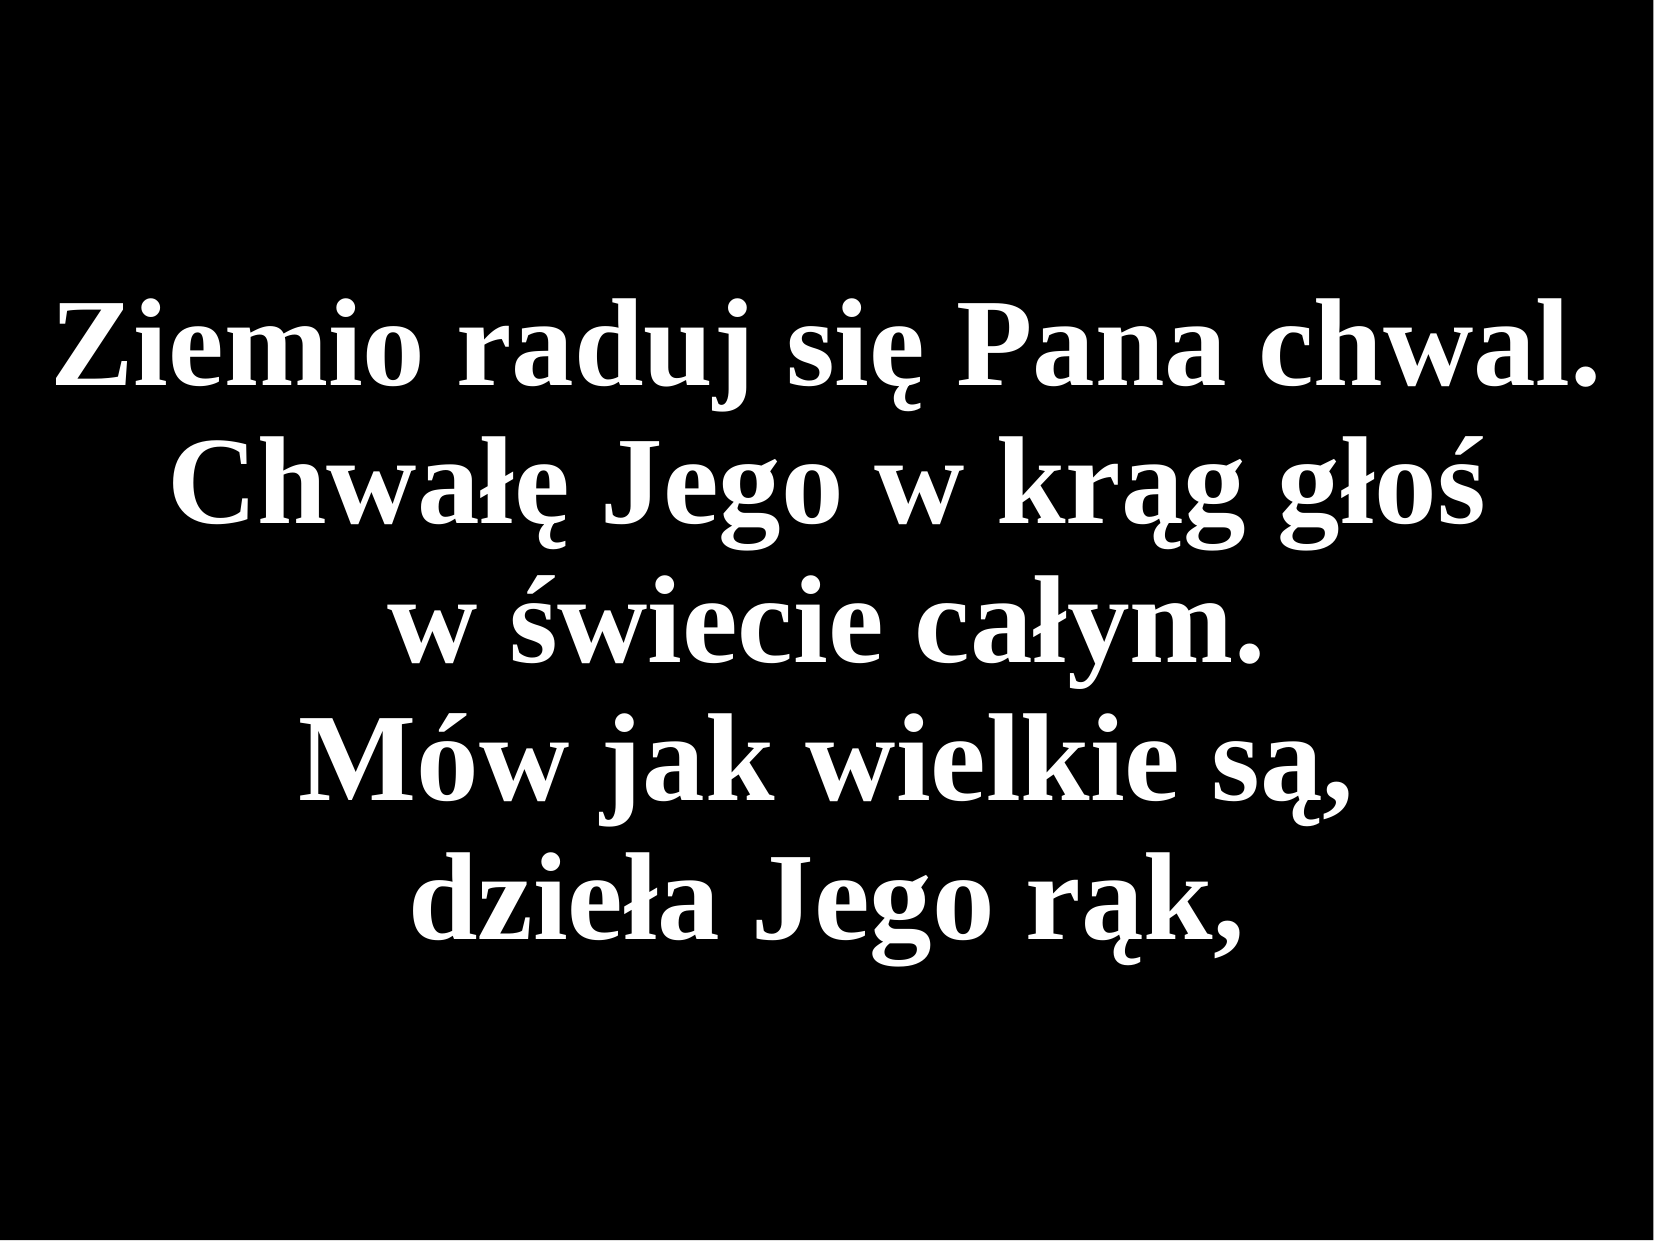

# Ziemio raduj się Pana chwal. Chwałę Jego w krąg głoś w świecie całym. Mów jak wielkie są, dzieła Jego rąk,